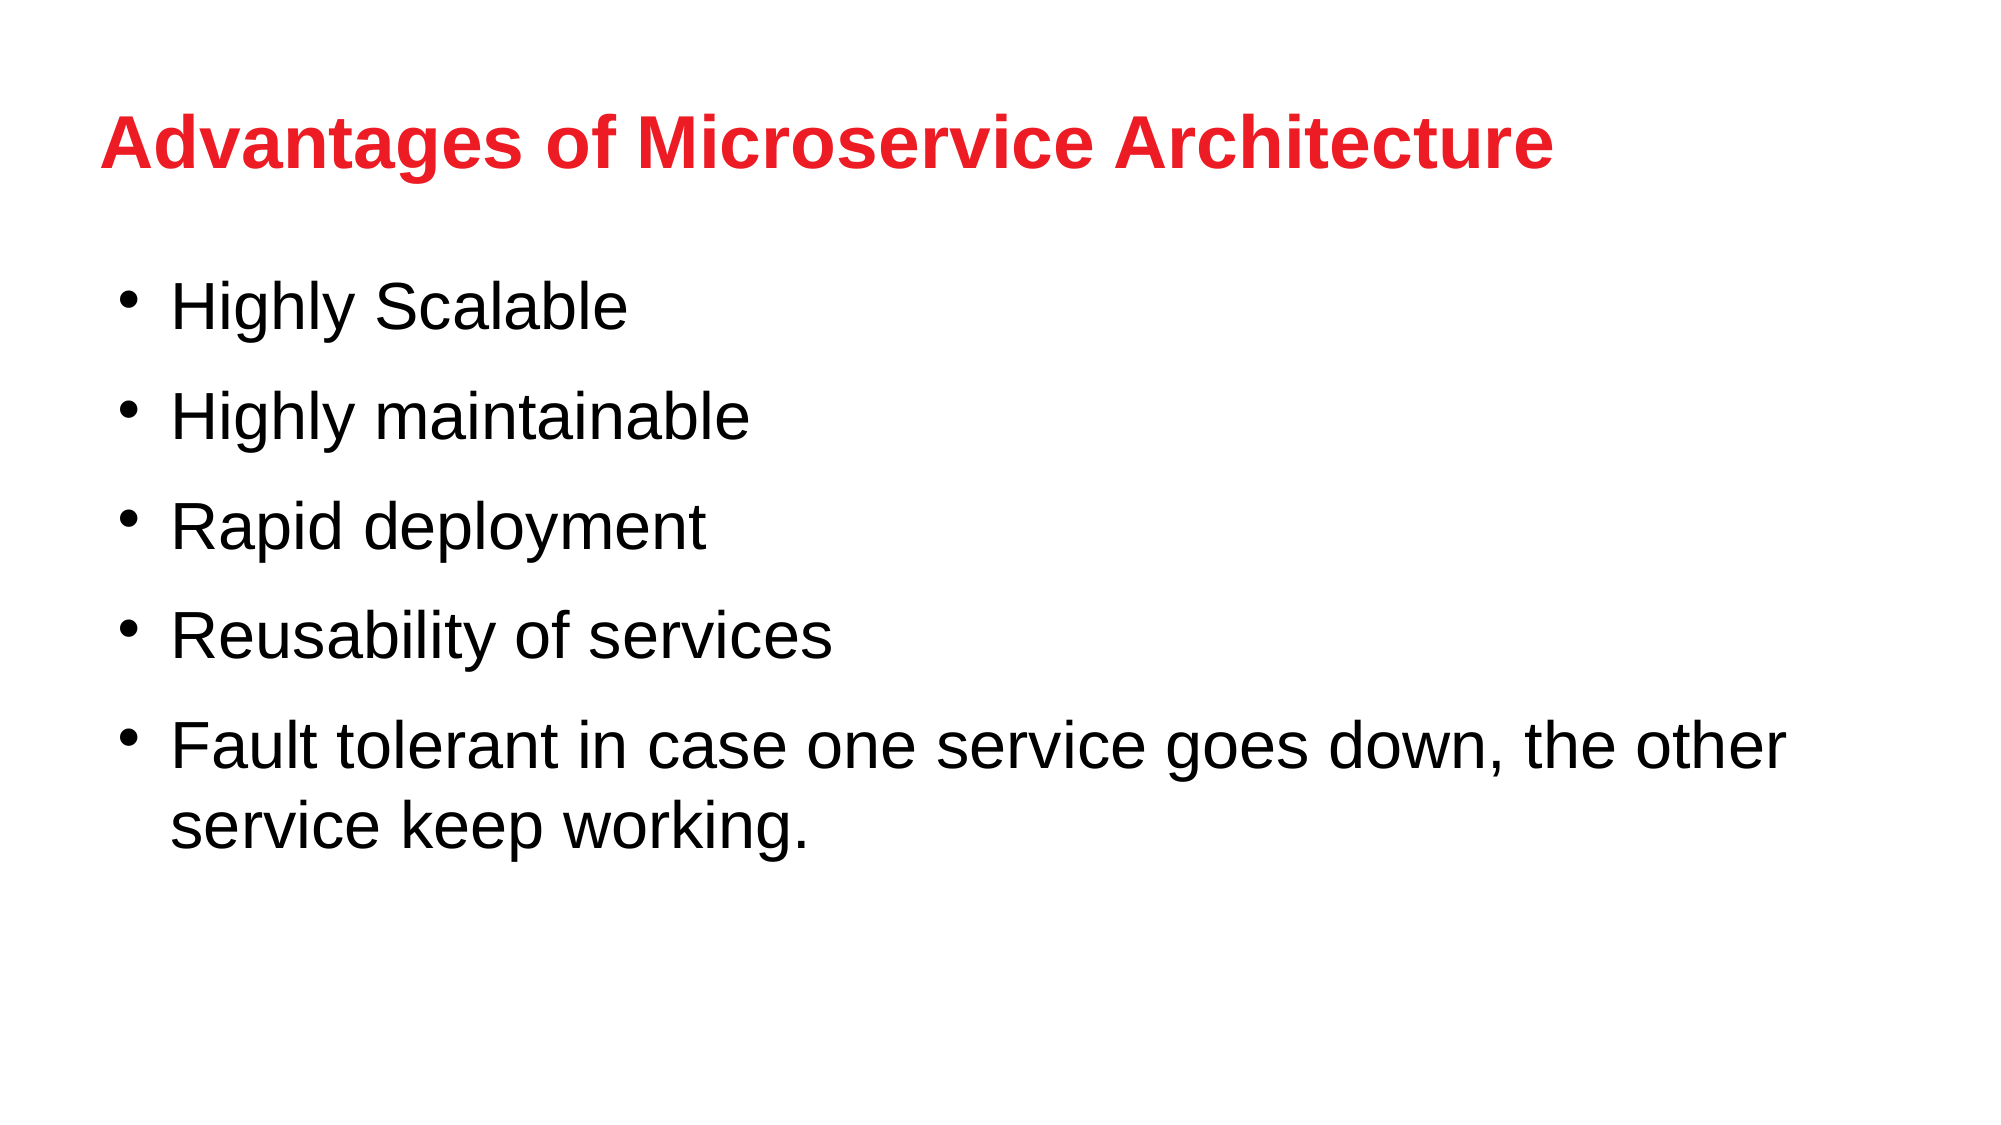

# Advantages of Microservice Architecture
Highly Scalable
Highly maintainable
Rapid deployment
Reusability of services
Fault tolerant in case one service goes down, the other service keep working.